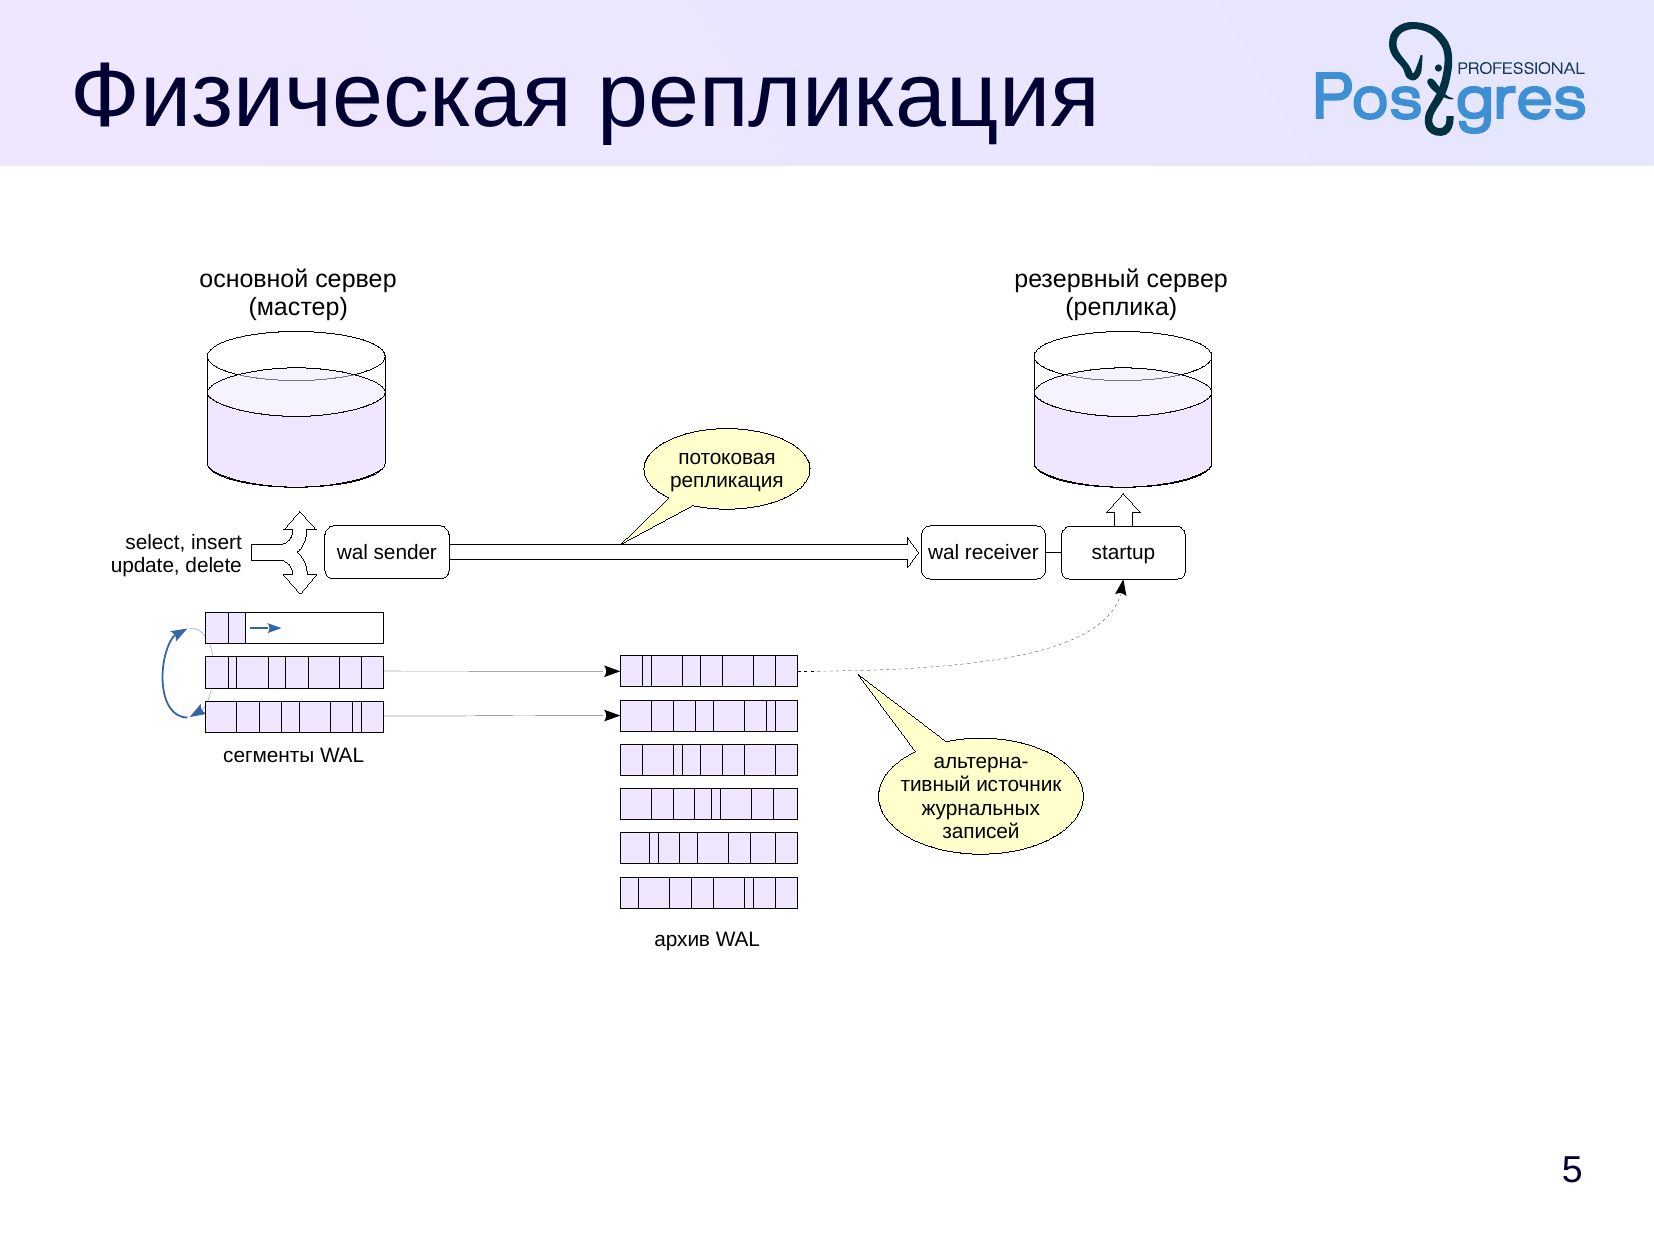

# Физическая репликация
основной сервер
(мастер)
резервный сервер
(реплика)
потоковая
репликация
select, insert
update, delete
wal sender
wal receiver
startup
сегменты WAL
альтерна-
тивный источник
журнальных
записей
архив WAL